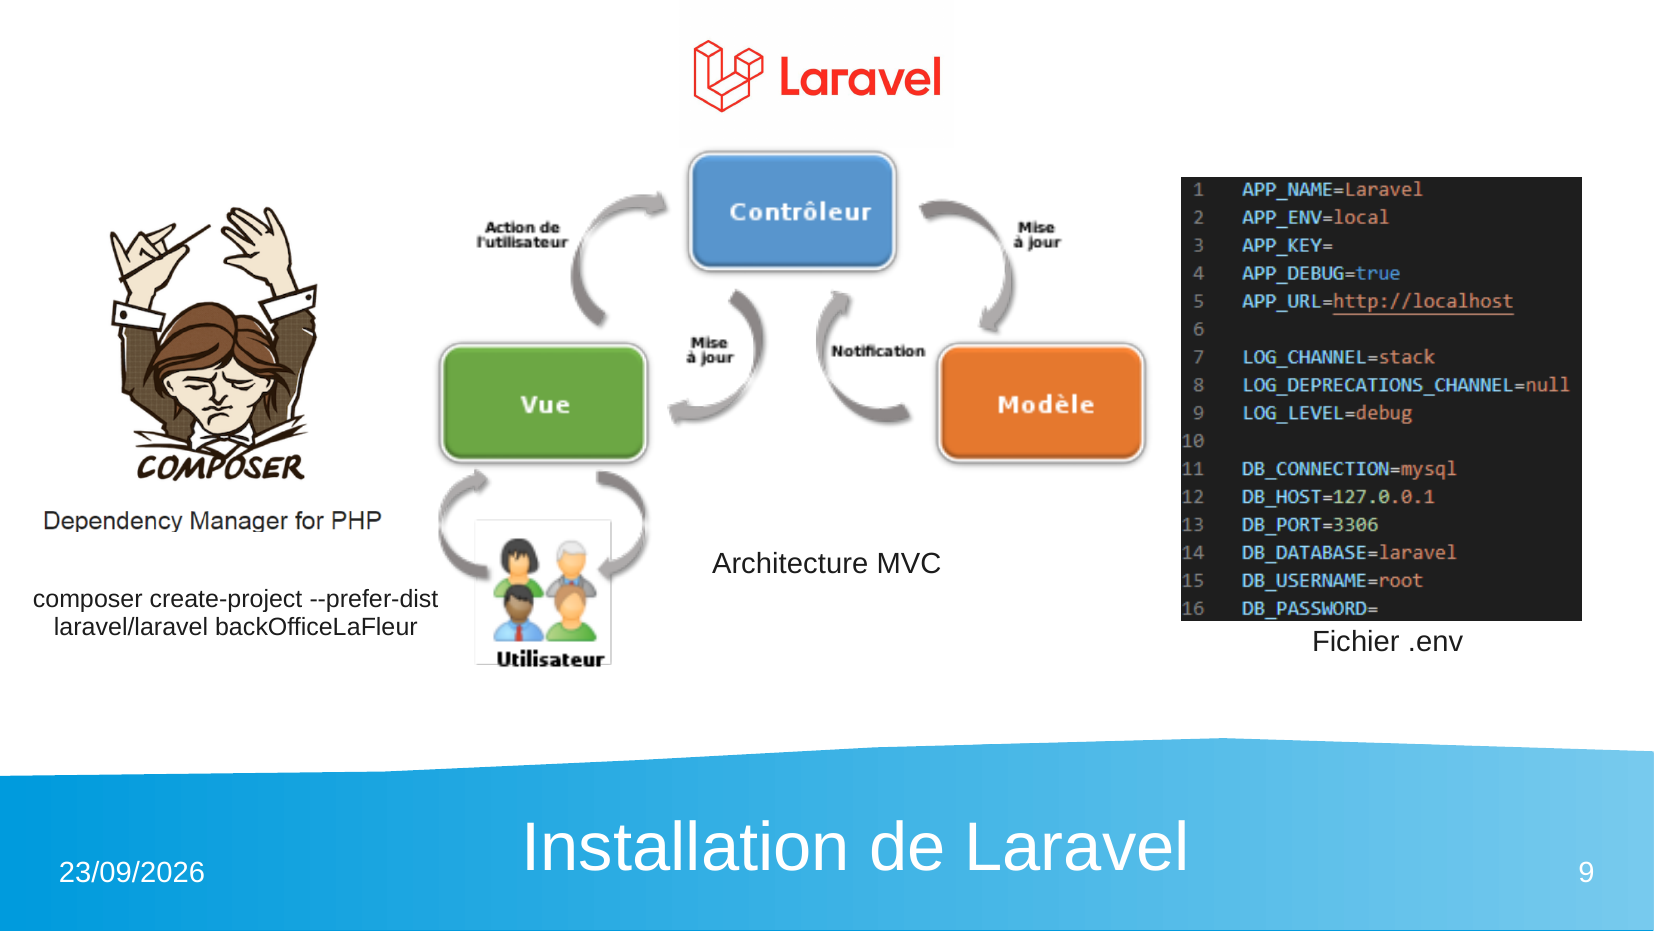

Architecture MVC
composer create-project --prefer-dist laravel/laravel backOfficeLaFleur
Fichier .env
# Installation de Laravel